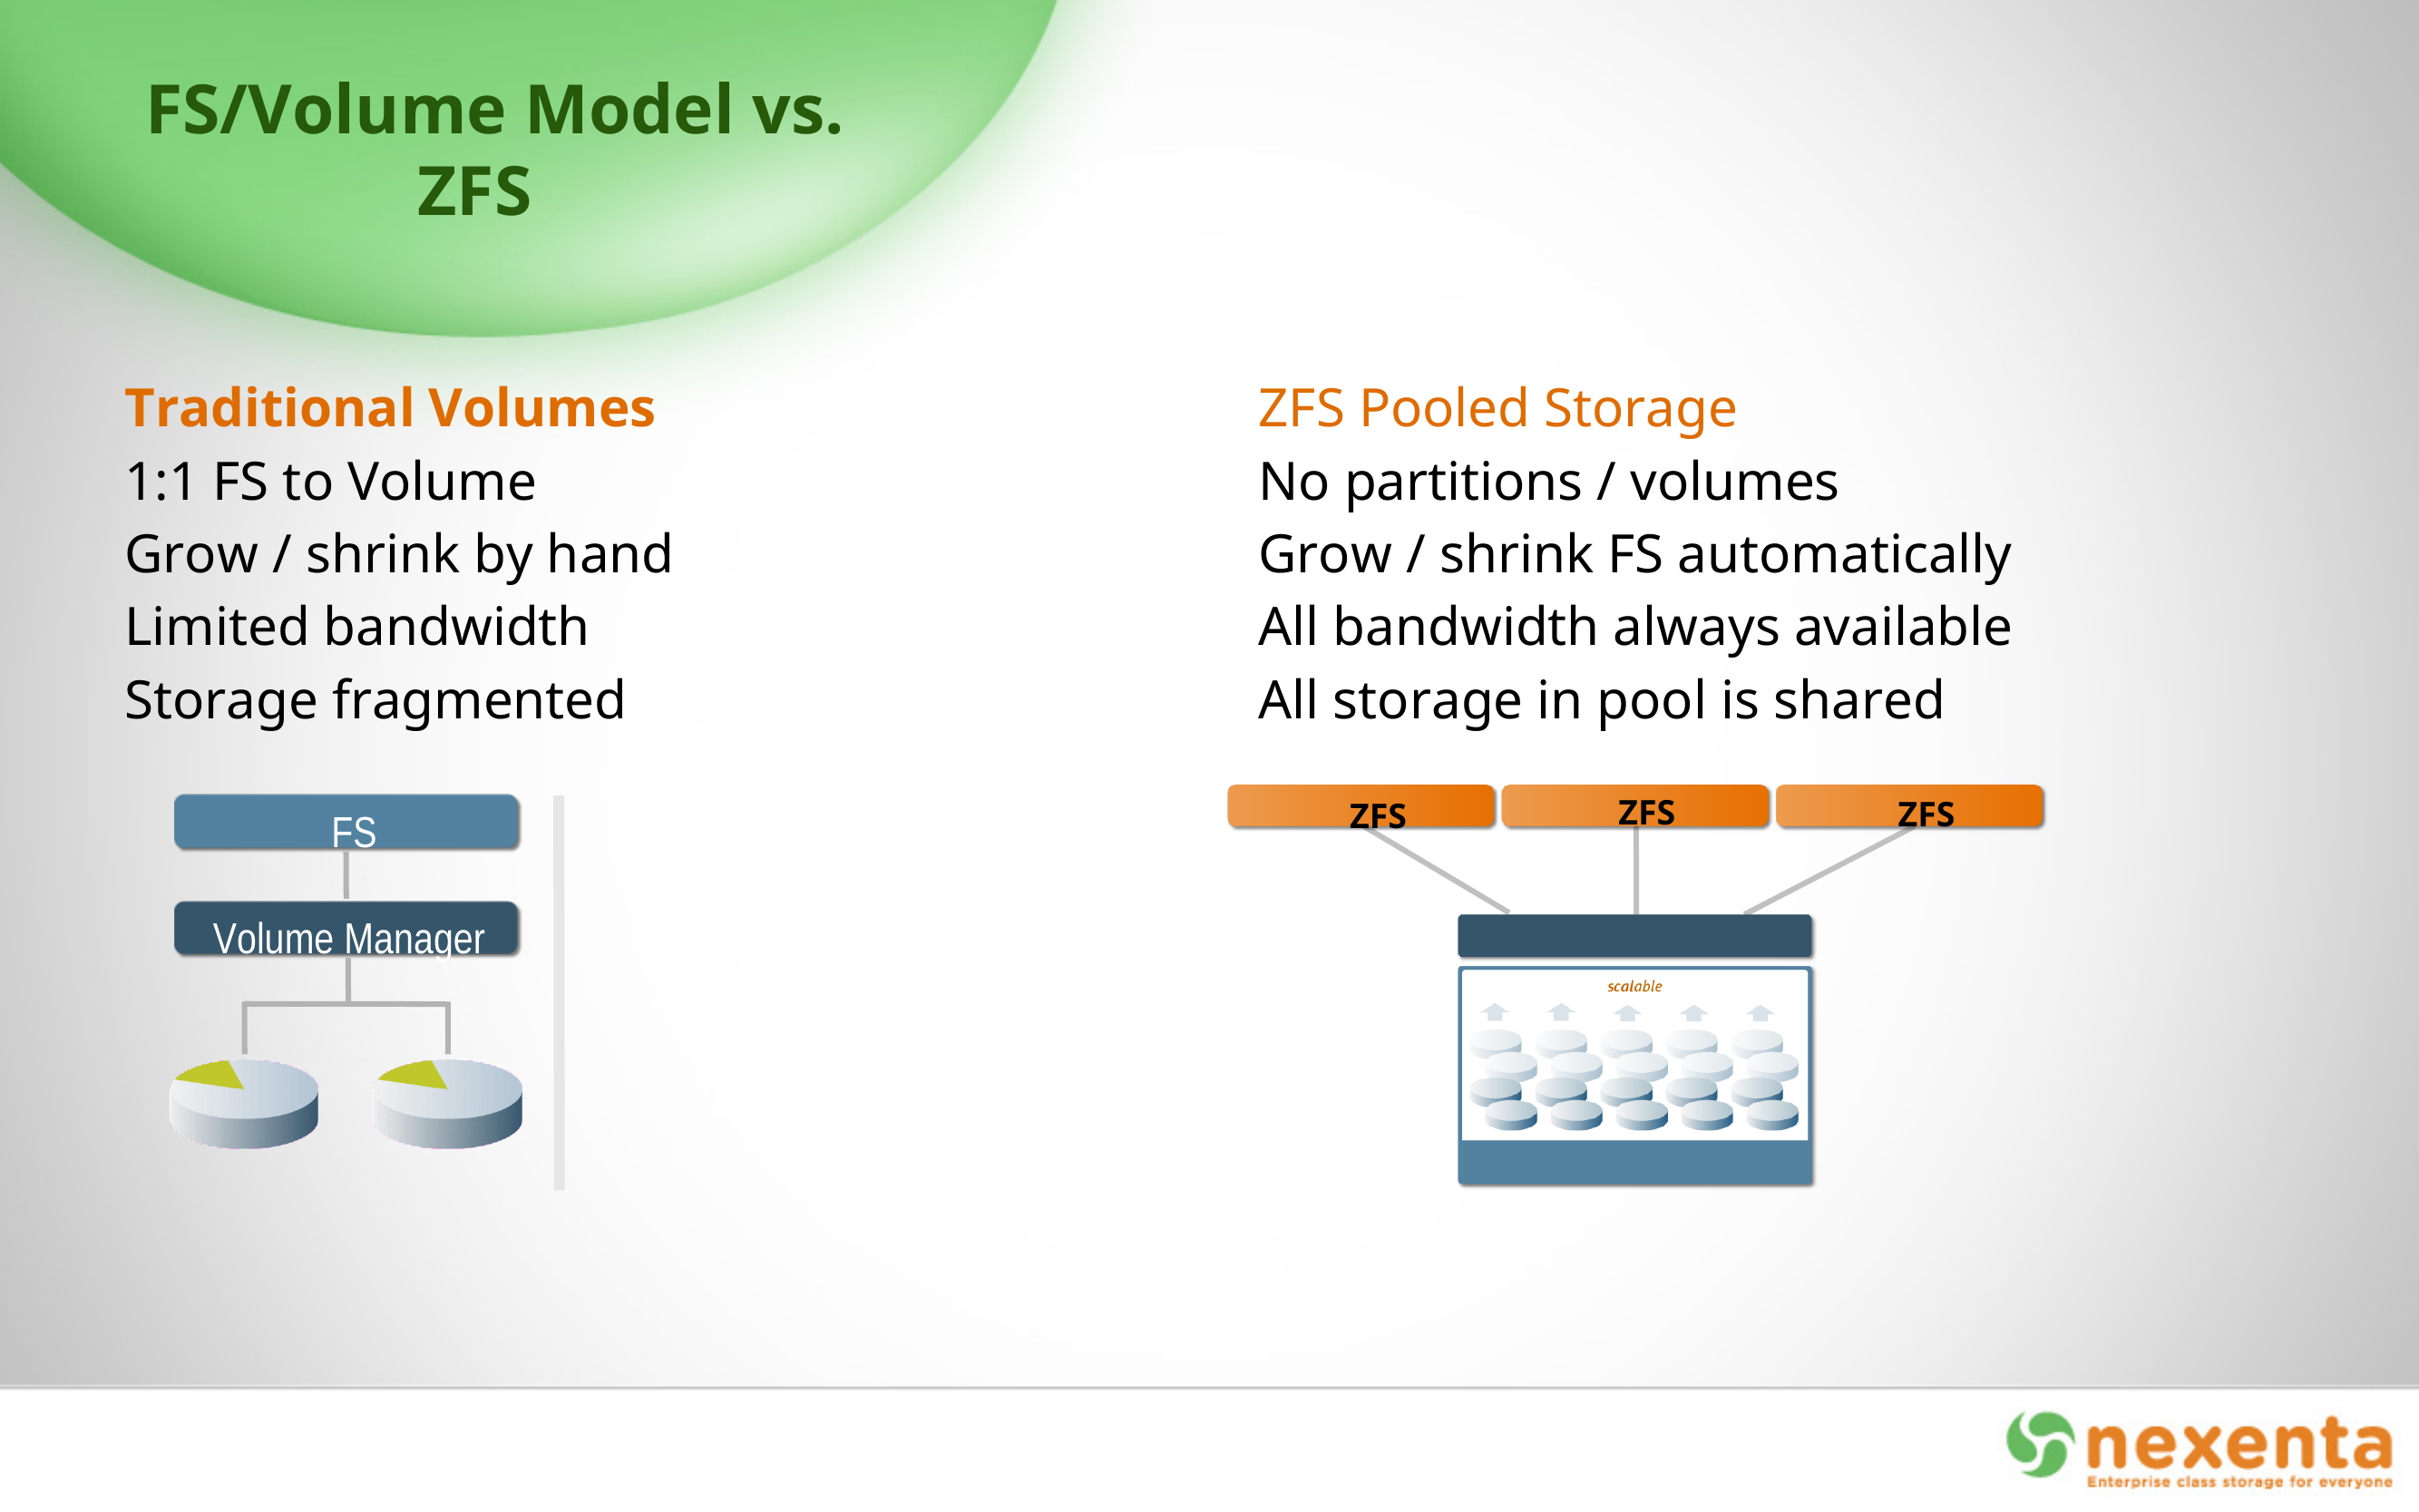

FS/Volume Model vs.
				ZFS
Traditional Volumes
1:1 FS to Volume
Grow / shrink by hand
Limited bandwidth
Storage fragmented
ZFS Pooled Storage
No partitions / volumes
Grow / shrink FS automatically
All bandwidth always available
All storage in pool is shared
ZFS
ZFS
ZFS
FS
Volume Manager